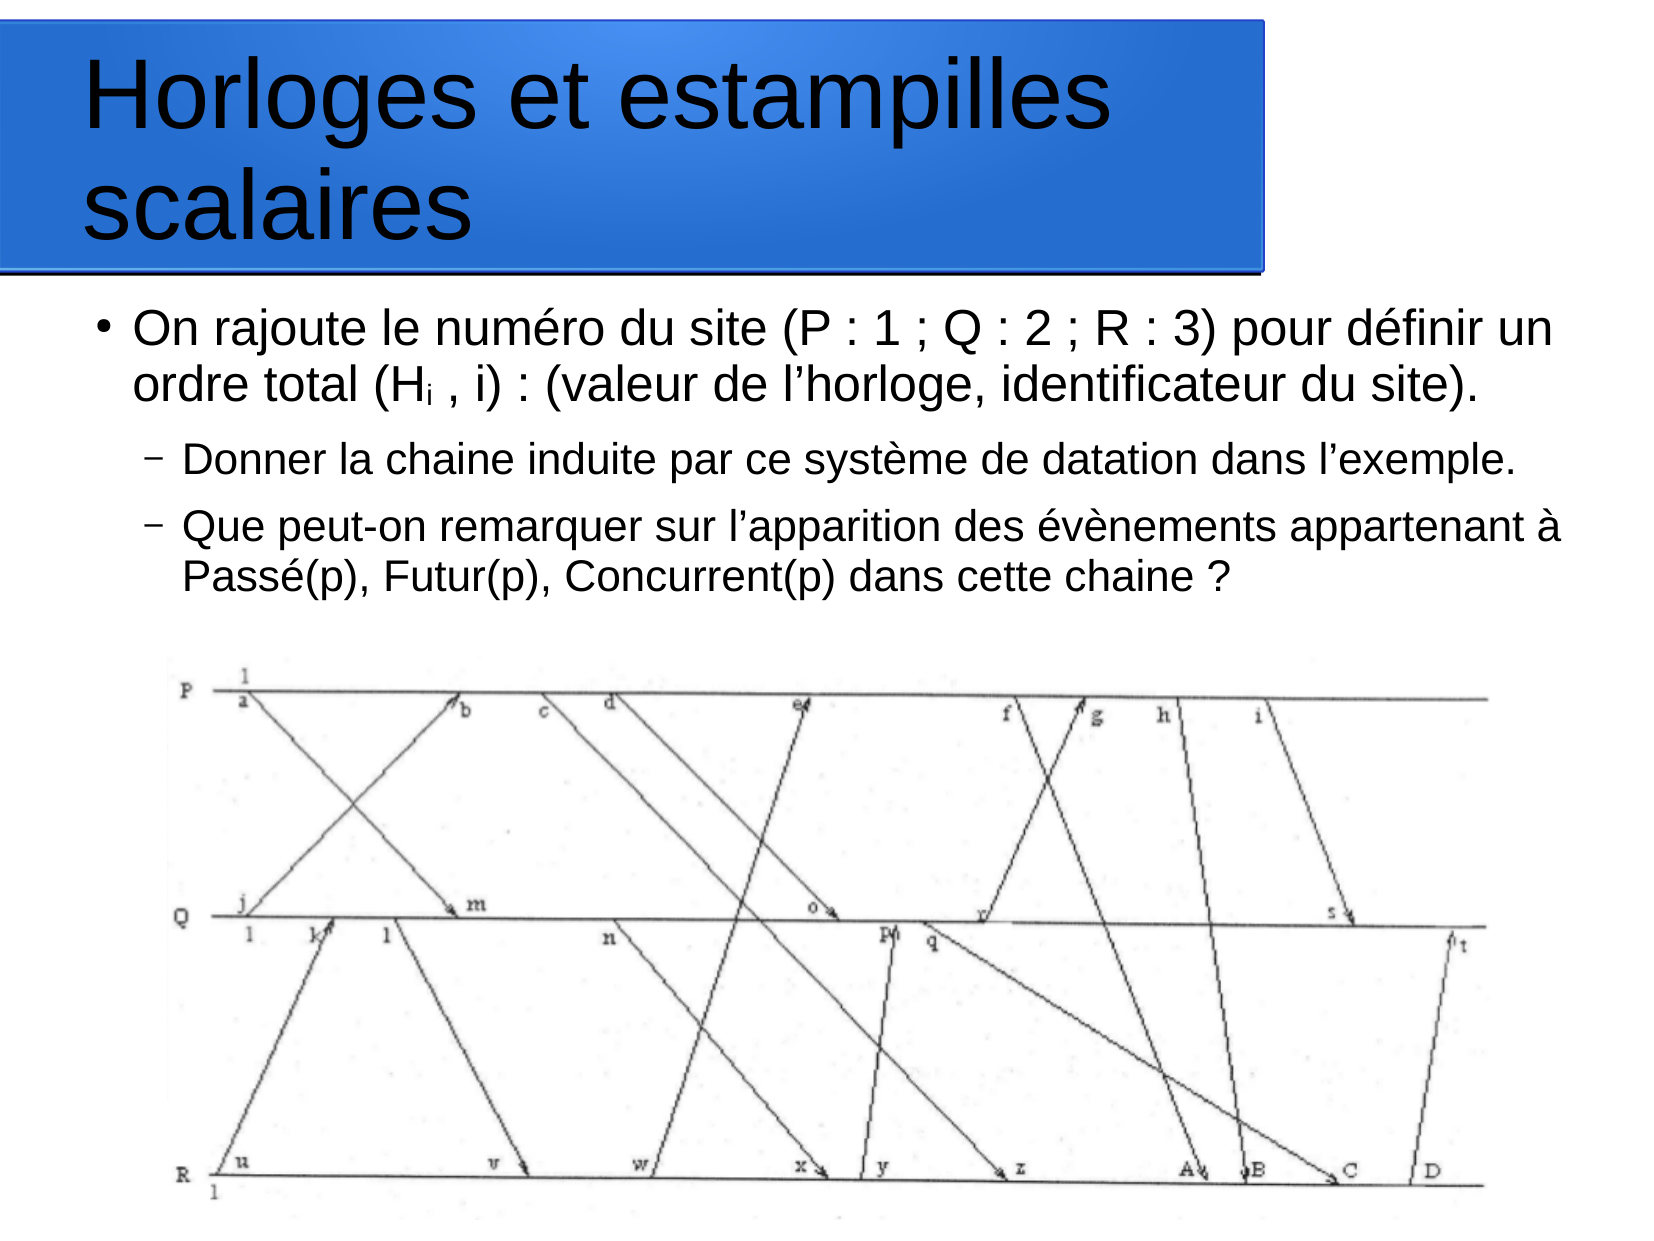

# Horloges et estampilles scalaires
On rajoute le numéro du site (P : 1 ; Q : 2 ; R : 3) pour définir un ordre total (Hi , i) : (valeur de l’horloge, identificateur du site).
Donner la chaine induite par ce système de datation dans l’exemple.
Que peut-on remarquer sur l’apparition des évènements appartenant à Passé(p), Futur(p), Concurrent(p) dans cette chaine ?